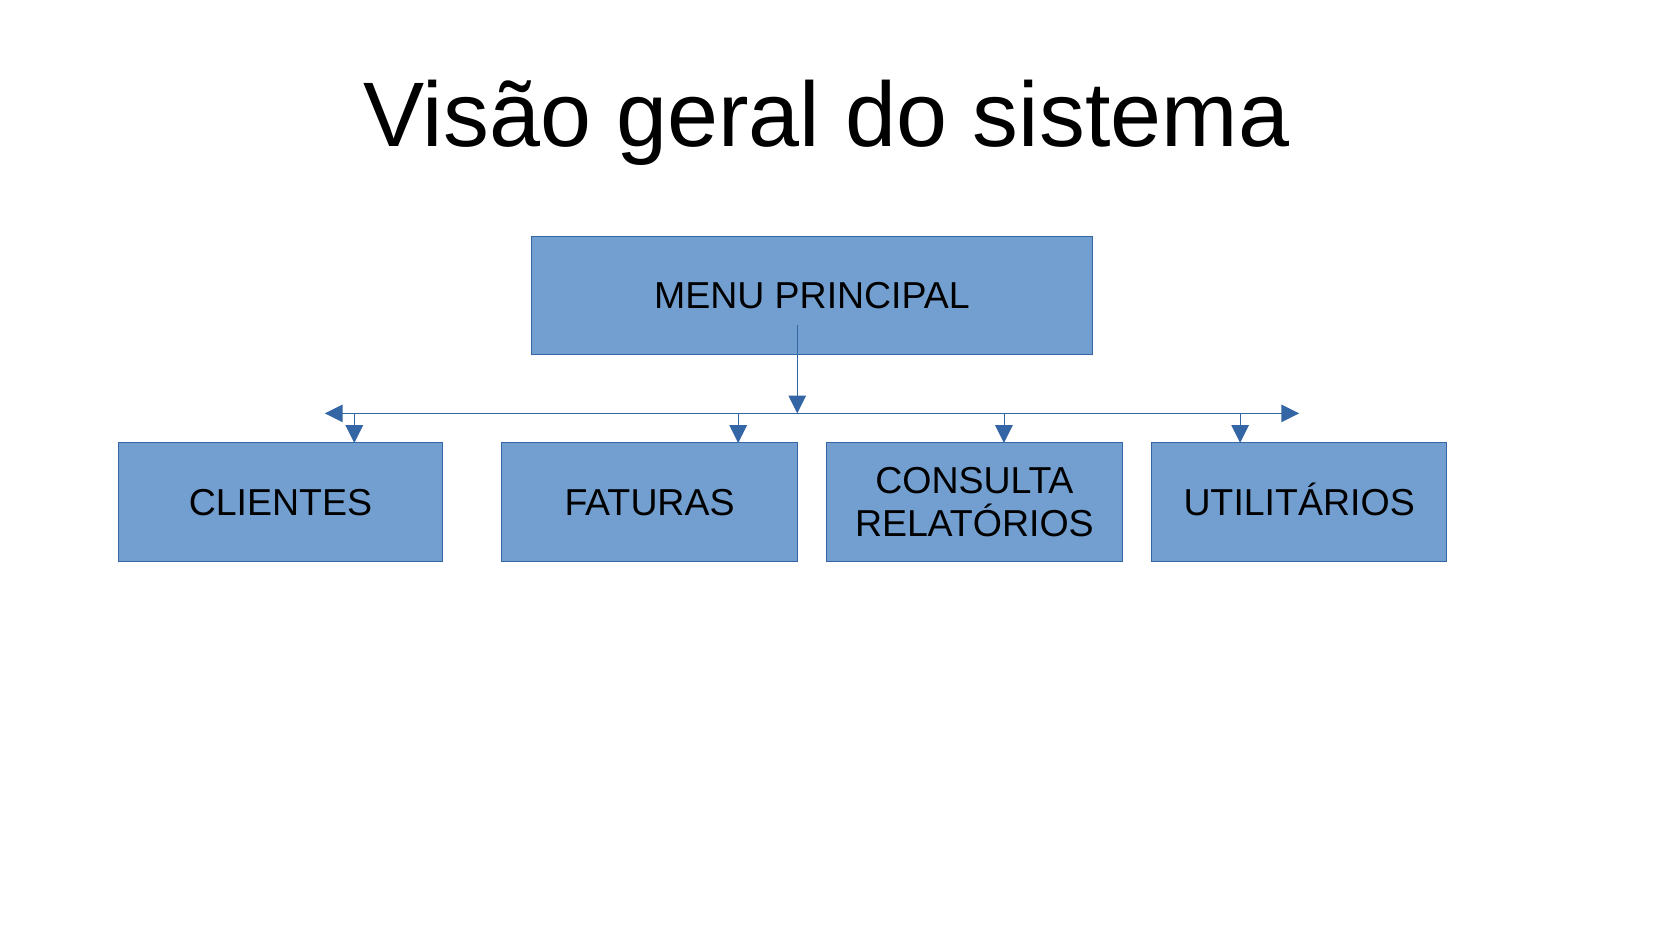

# Visão geral do sistema
MENU PRINCIPAL
CLIENTES
FATURAS
CONSULTA
RELATÓRIOS
UTILITÁRIOS